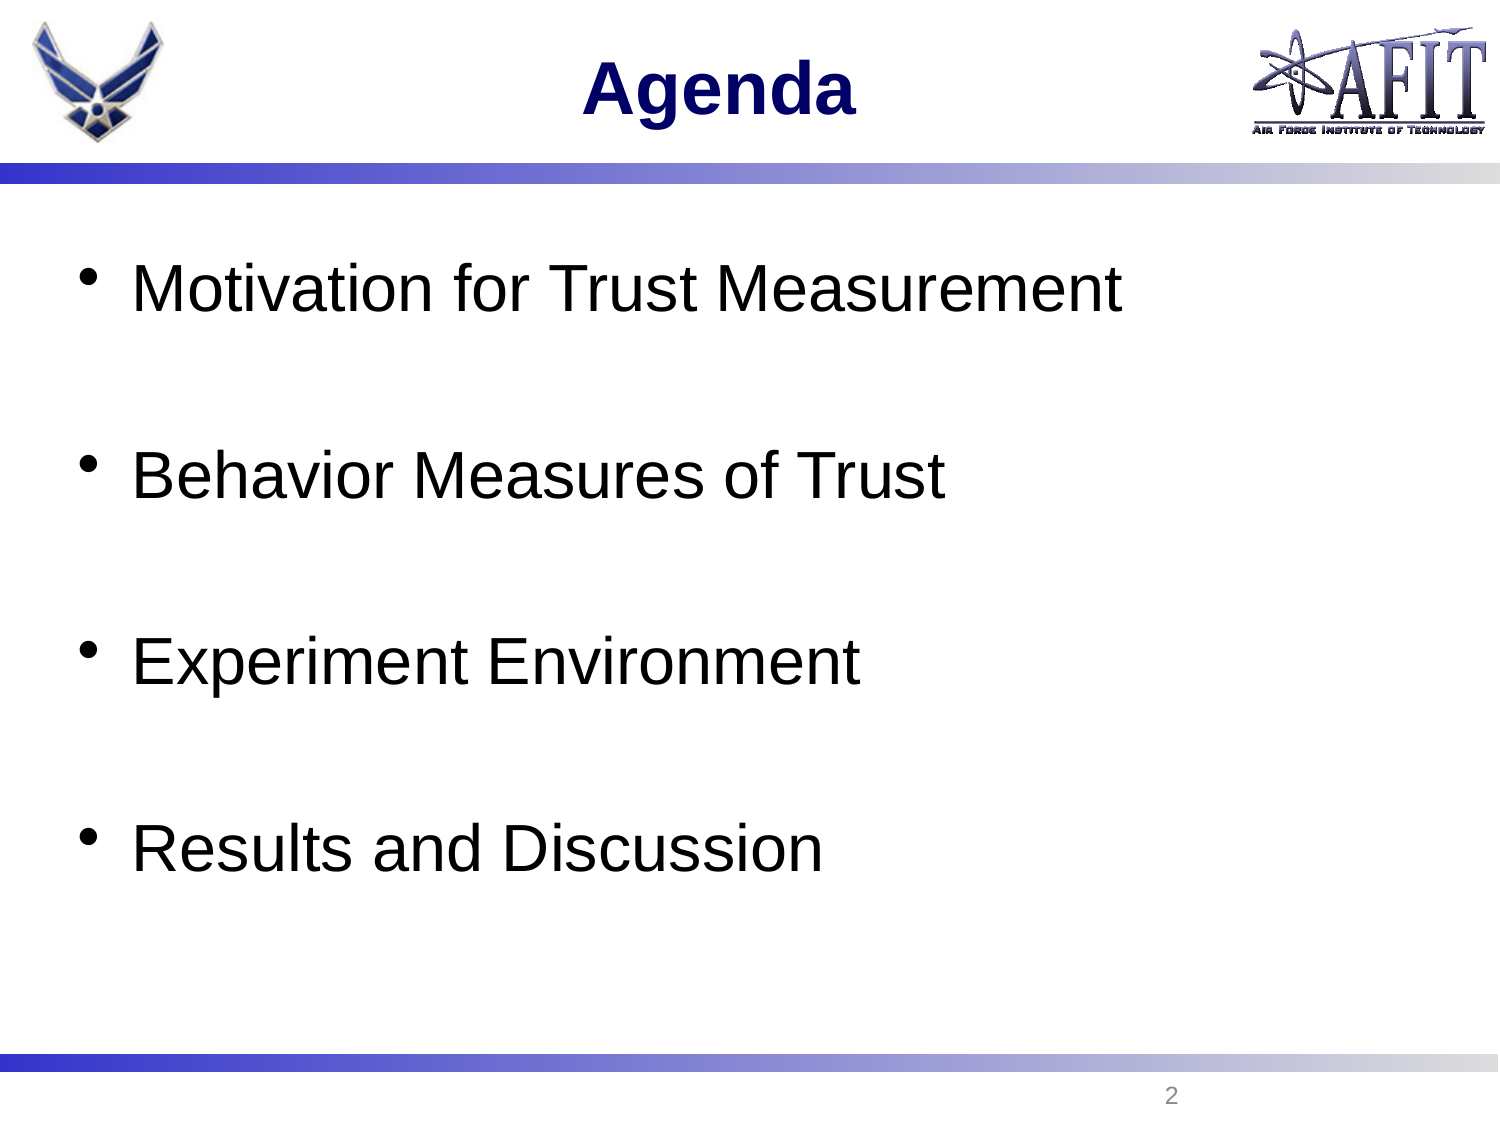

# Agenda
Motivation for Trust Measurement
Behavior Measures of Trust
Experiment Environment
Results and Discussion